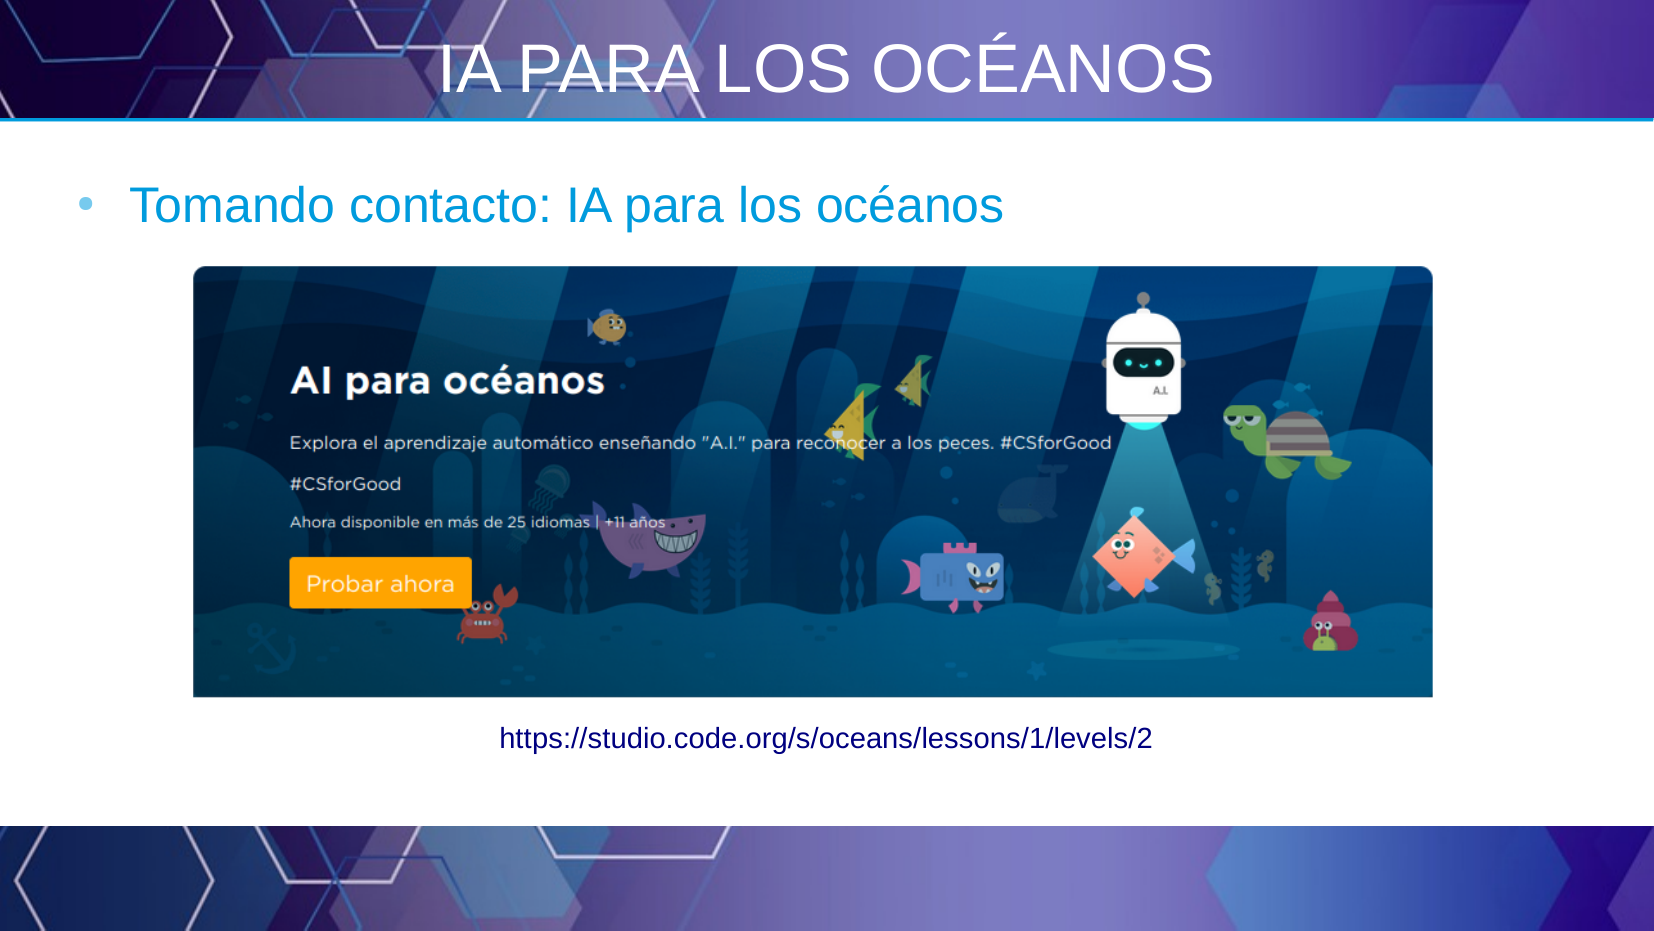

# IA PARA LOS OCÉANOS
Tomando contacto: IA para los océanos
https://studio.code.org/s/oceans/lessons/1/levels/2
7